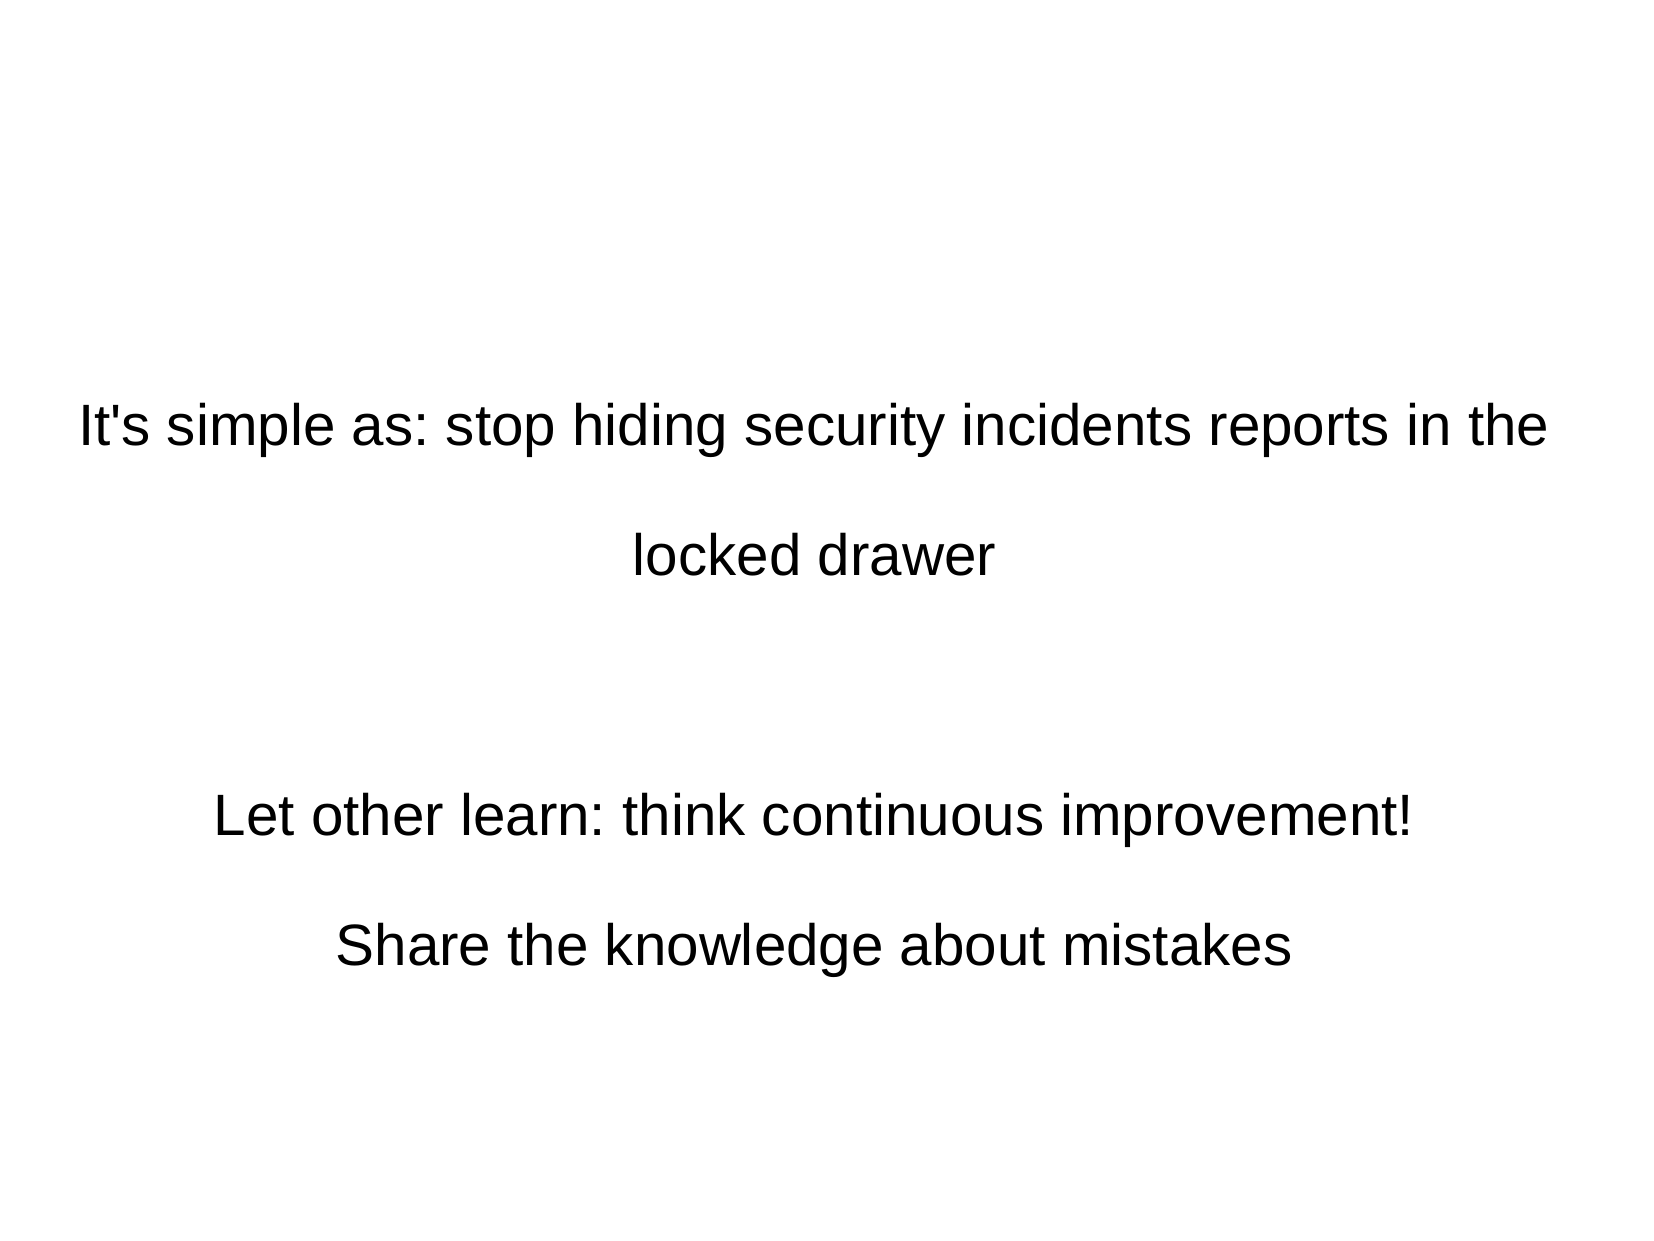

It's simple as: stop hiding security incidents reports in the
locked drawer
Let other learn: think continuous improvement!
Share the knowledge about mistakes